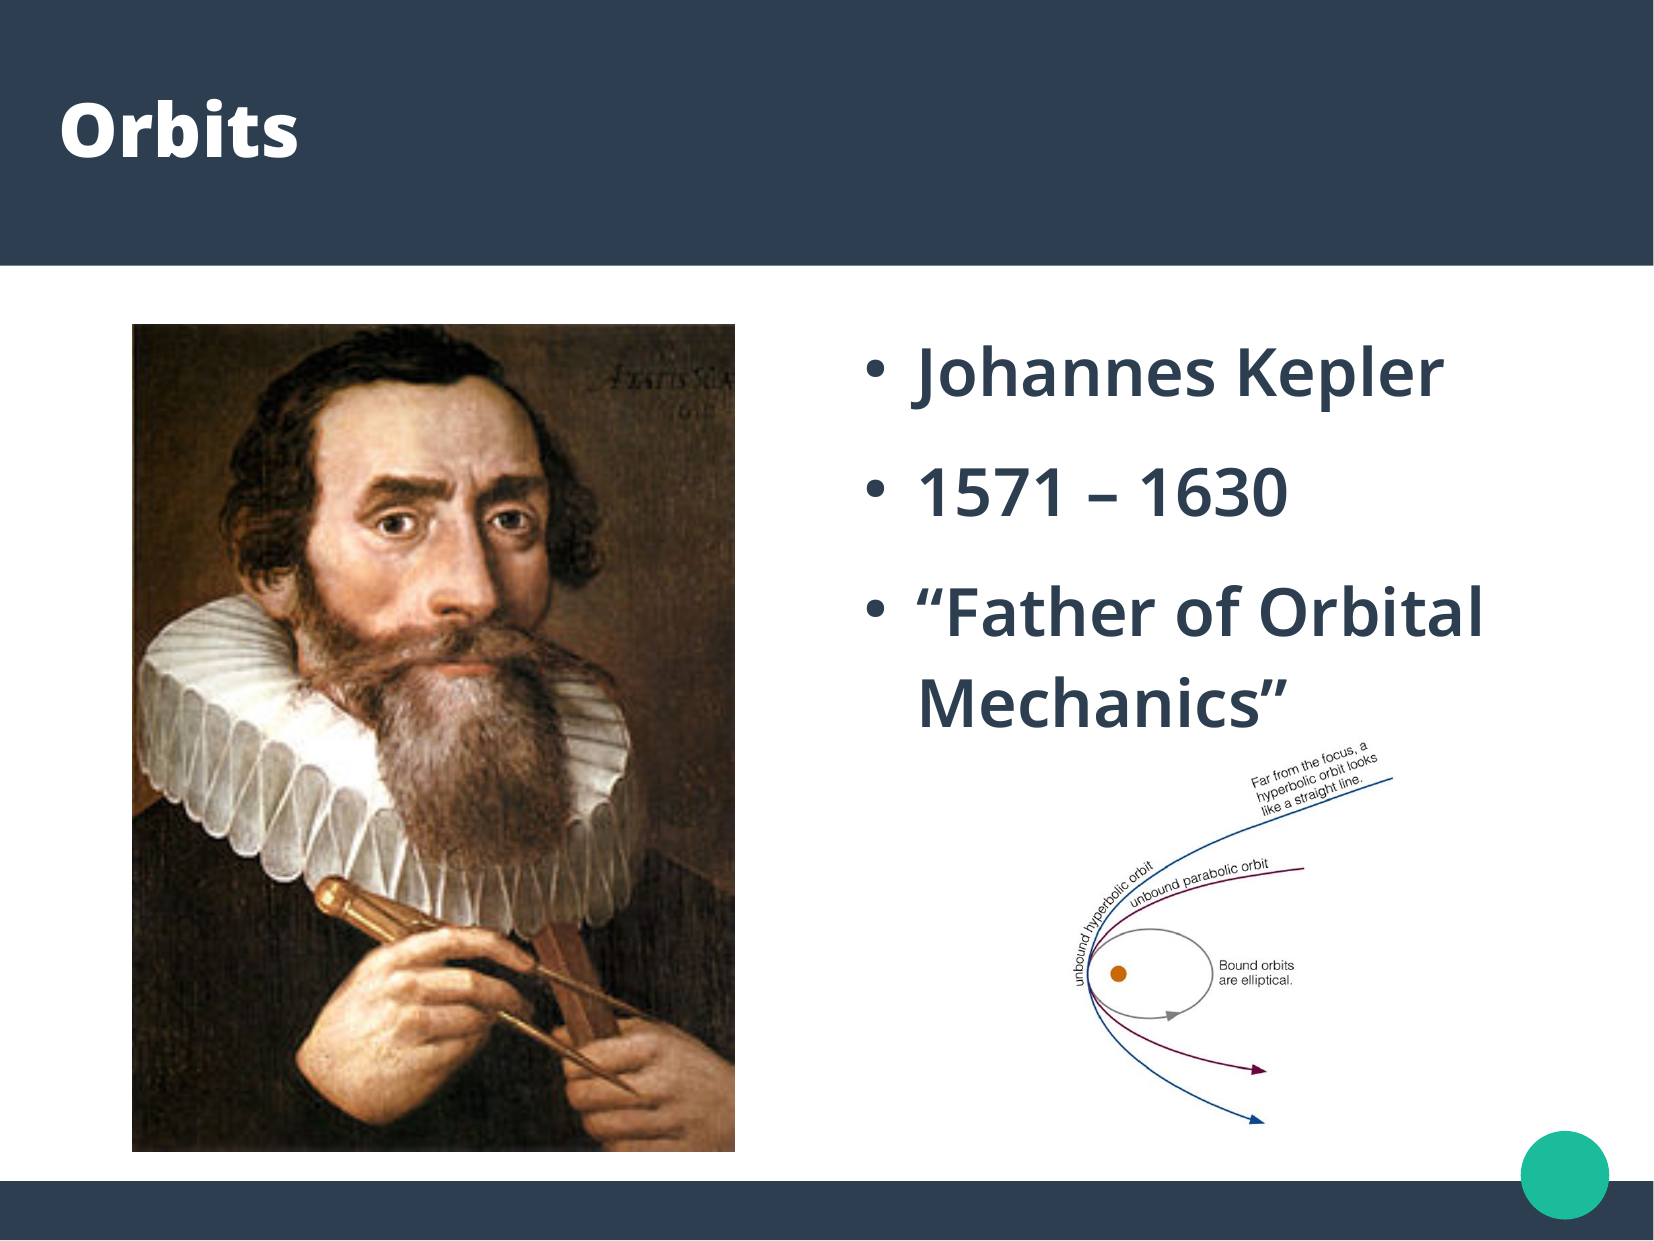

# Orbits
Johannes Kepler
1571 – 1630
“Father of Orbital Mechanics”